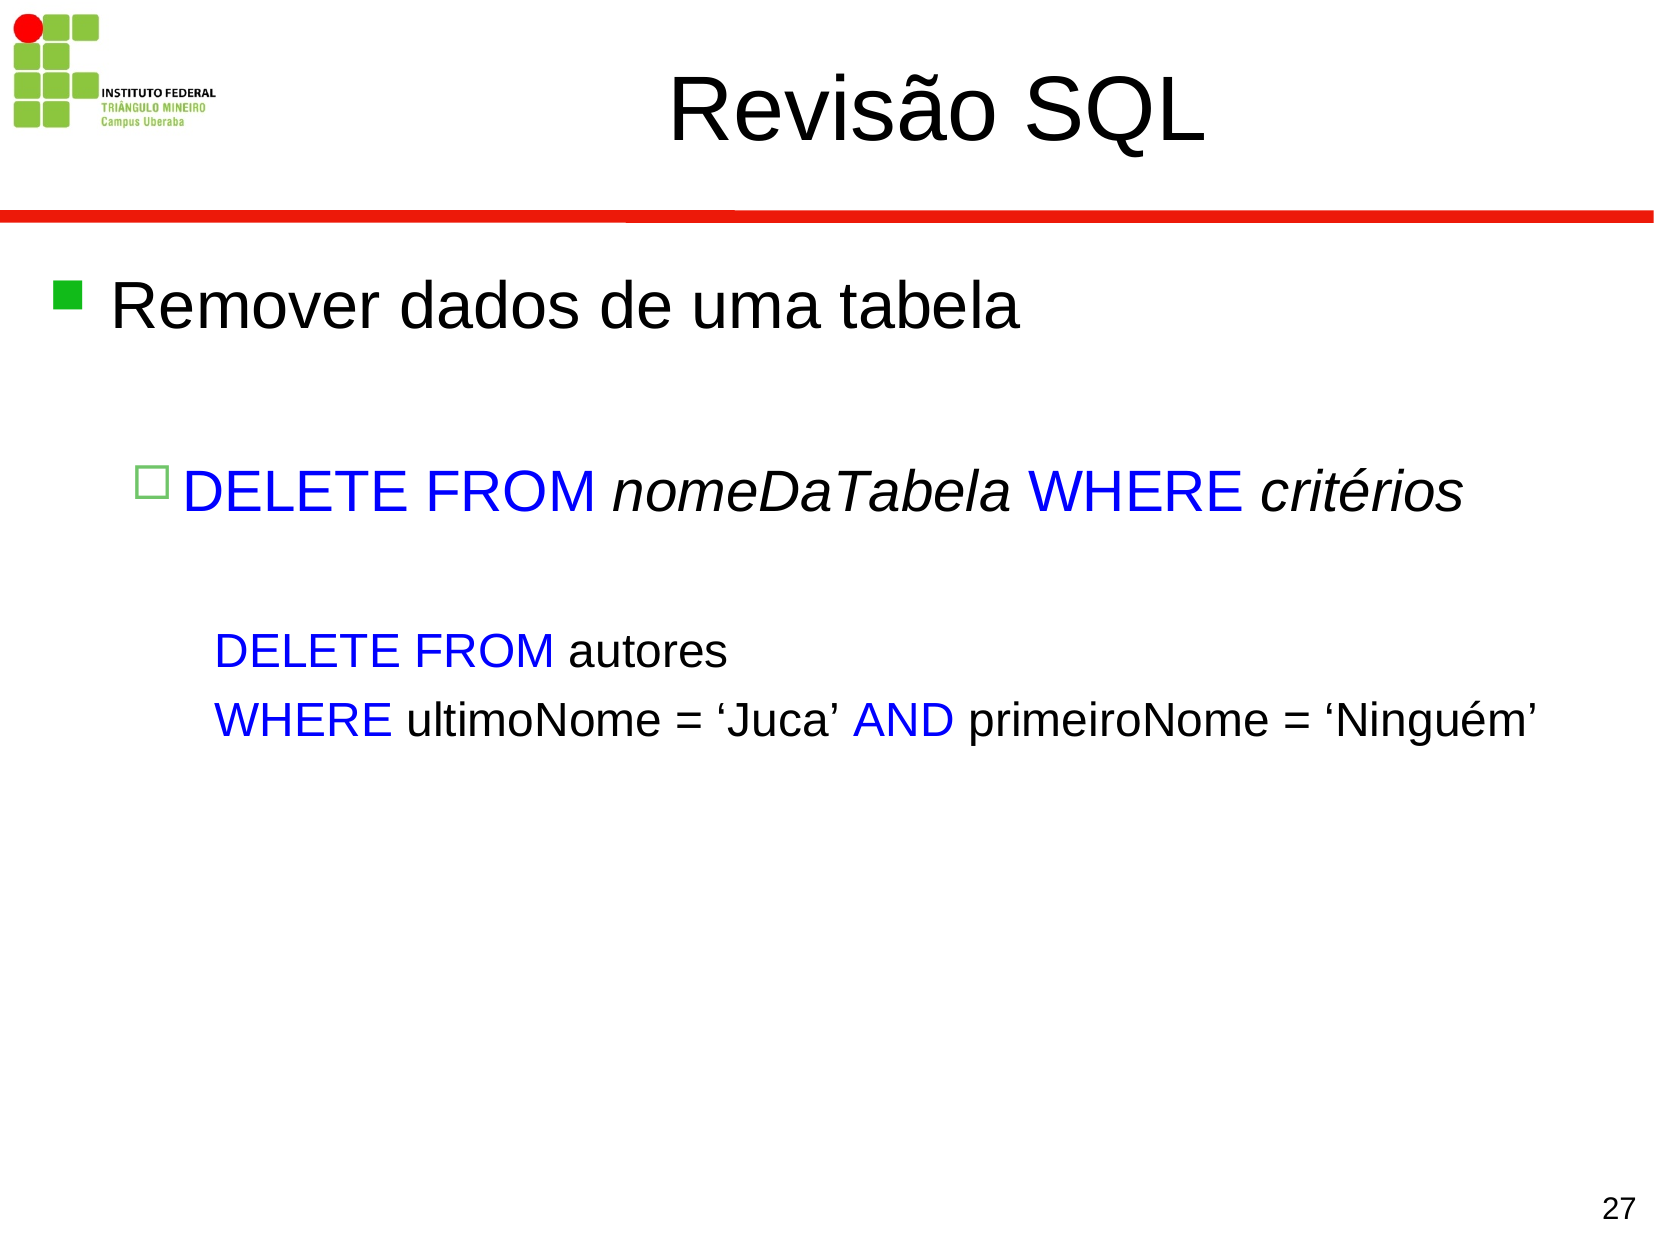

Revisão SQL
Remover dados de uma tabela
DELETE FROM nomeDaTabela WHERE critérios
DELETE FROM autores
WHERE ultimoNome = ‘Juca’ AND primeiroNome = ‘Ninguém’